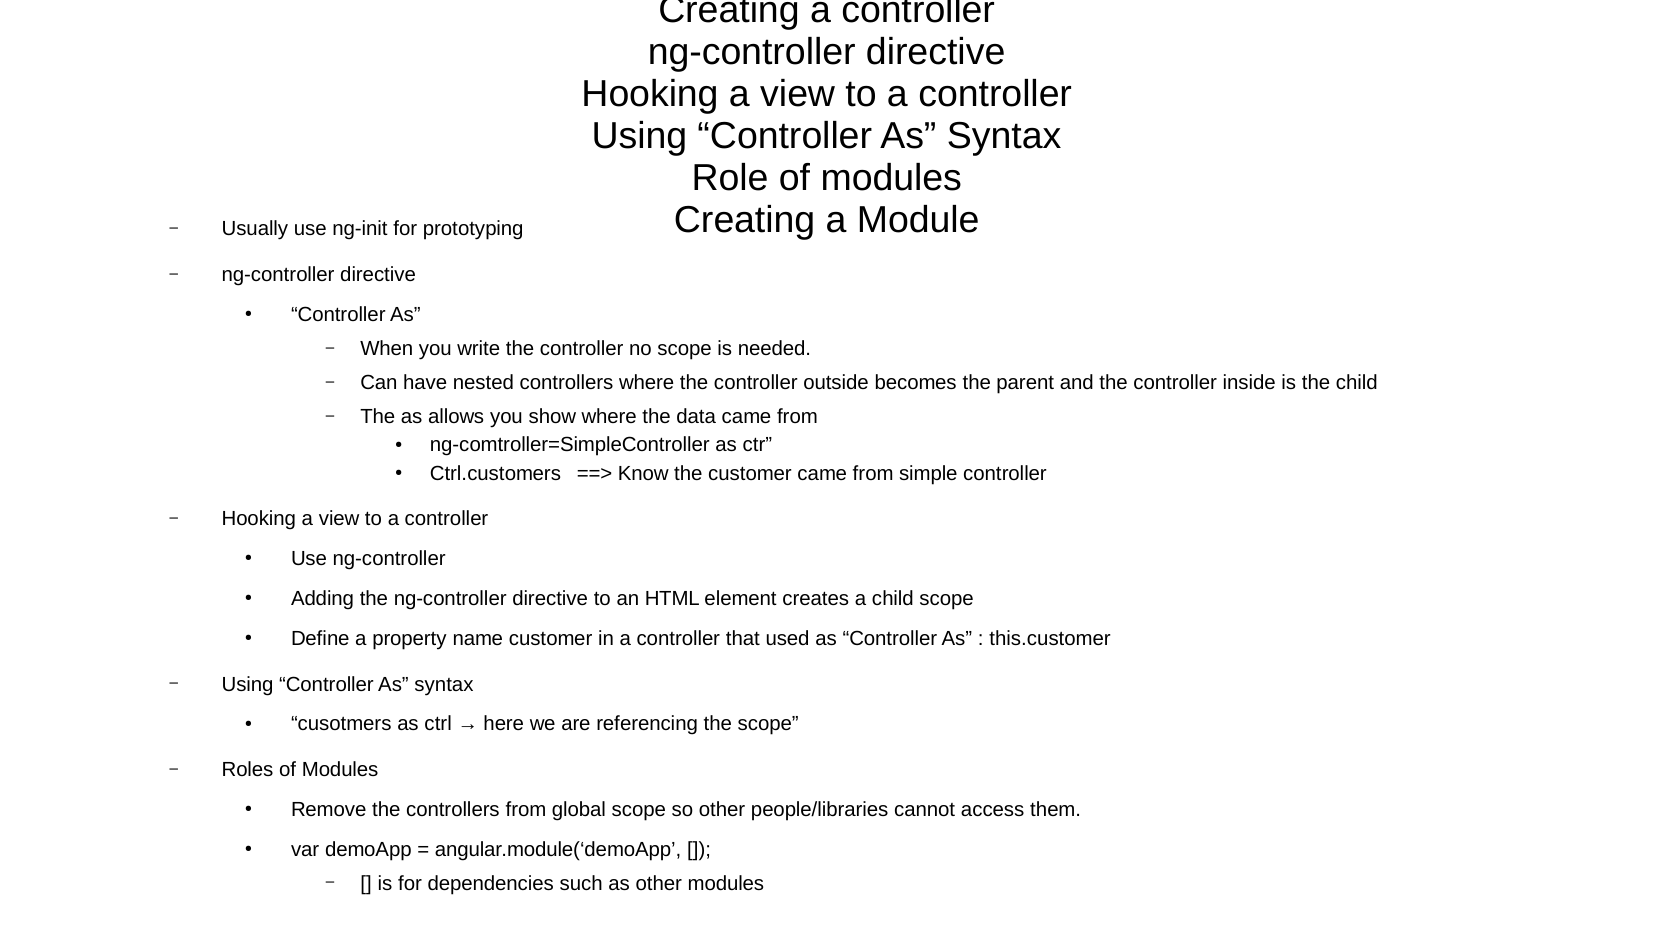

# Creating a controller ng-controller directive Hooking a view to a controller Using “Controller As” Syntax Role of modules Creating a Module
Usually use ng-init for prototyping
ng-controller directive
“Controller As”
When you write the controller no scope is needed.
Can have nested controllers where the controller outside becomes the parent and the controller inside is the child
The as allows you show where the data came from
ng-comtroller=SimpleController as ctr”
Ctrl.customers				==> Know the customer came from simple controller
Hooking a view to a controller
Use ng-controller
Adding the ng-controller directive to an HTML element creates a child scope
Define a property name customer in a controller that used as “Controller As” : this.customer
Using “Controller As” syntax
“cusotmers as ctrl → here we are referencing the scope”
Roles of Modules
Remove the controllers from global scope so other people/libraries cannot access them.
var demoApp = angular.module(‘demoApp’, []);
[] is for dependencies such as other modules